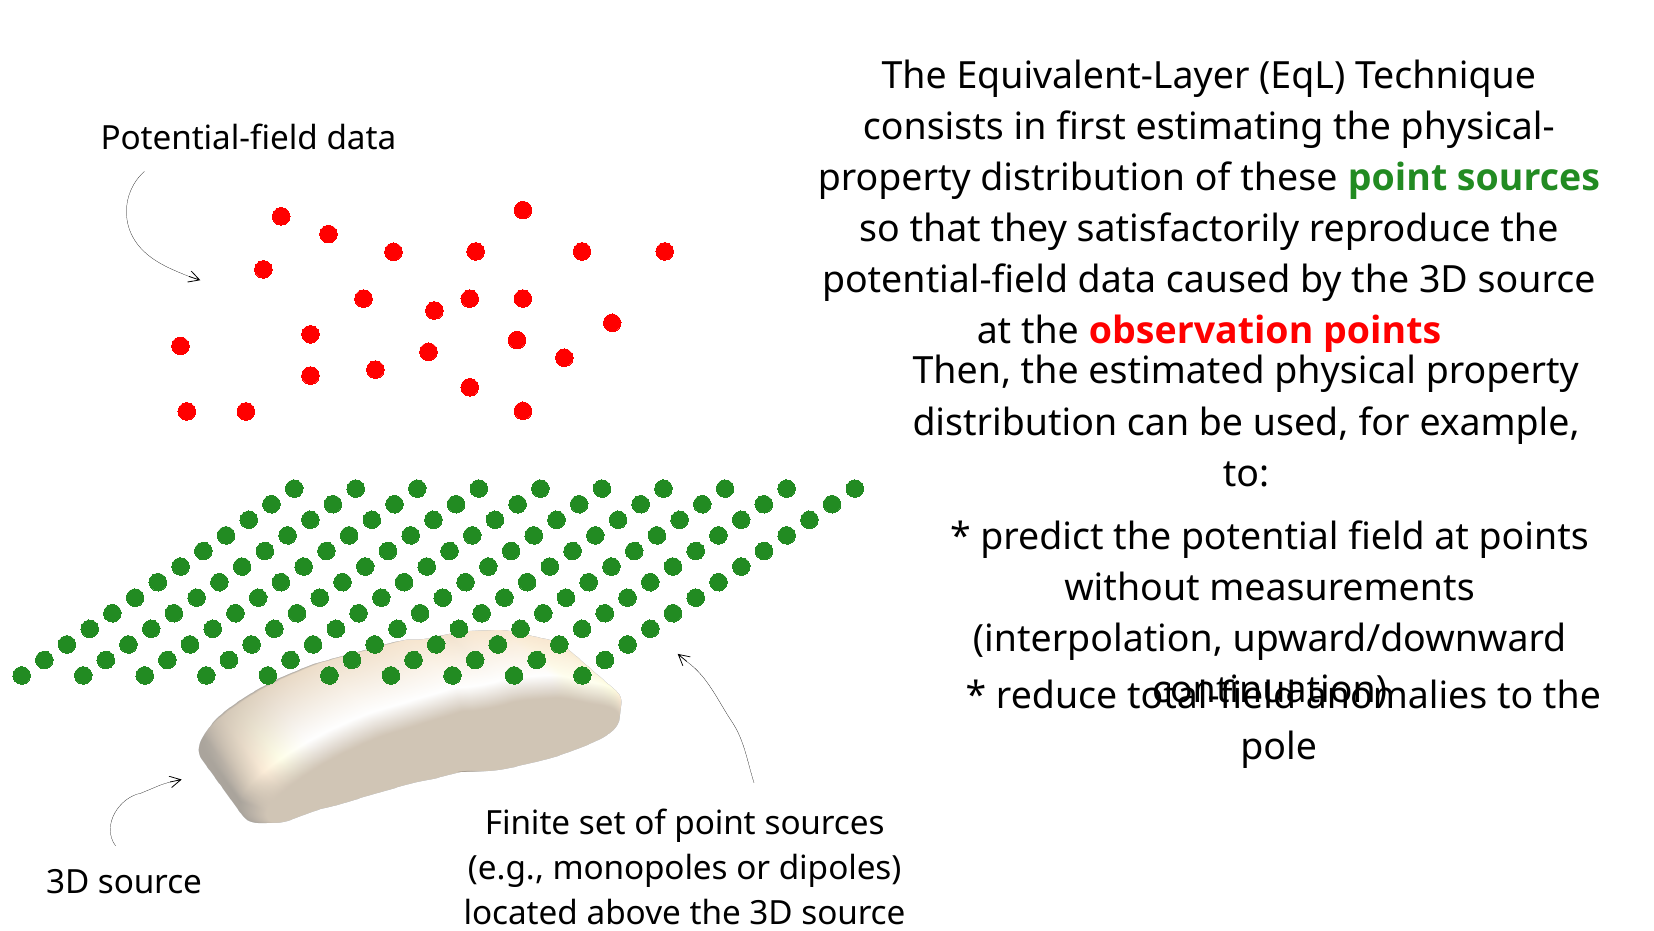

The Equivalent-Layer (EqL) Technique consists in first estimating the physical-property distribution of these point sources so that they satisfactorily reproduce the potential-field data caused by the 3D source at the observation points
Potential-field data
Then, the estimated physical property distribution can be used, for example, to:
* predict the potential field at points without measurements (interpolation, upward/downward continuation)
* reduce total-field anomalies to the pole
Finite set of point sources (e.g., monopoles or dipoles) located above the 3D source
3D source